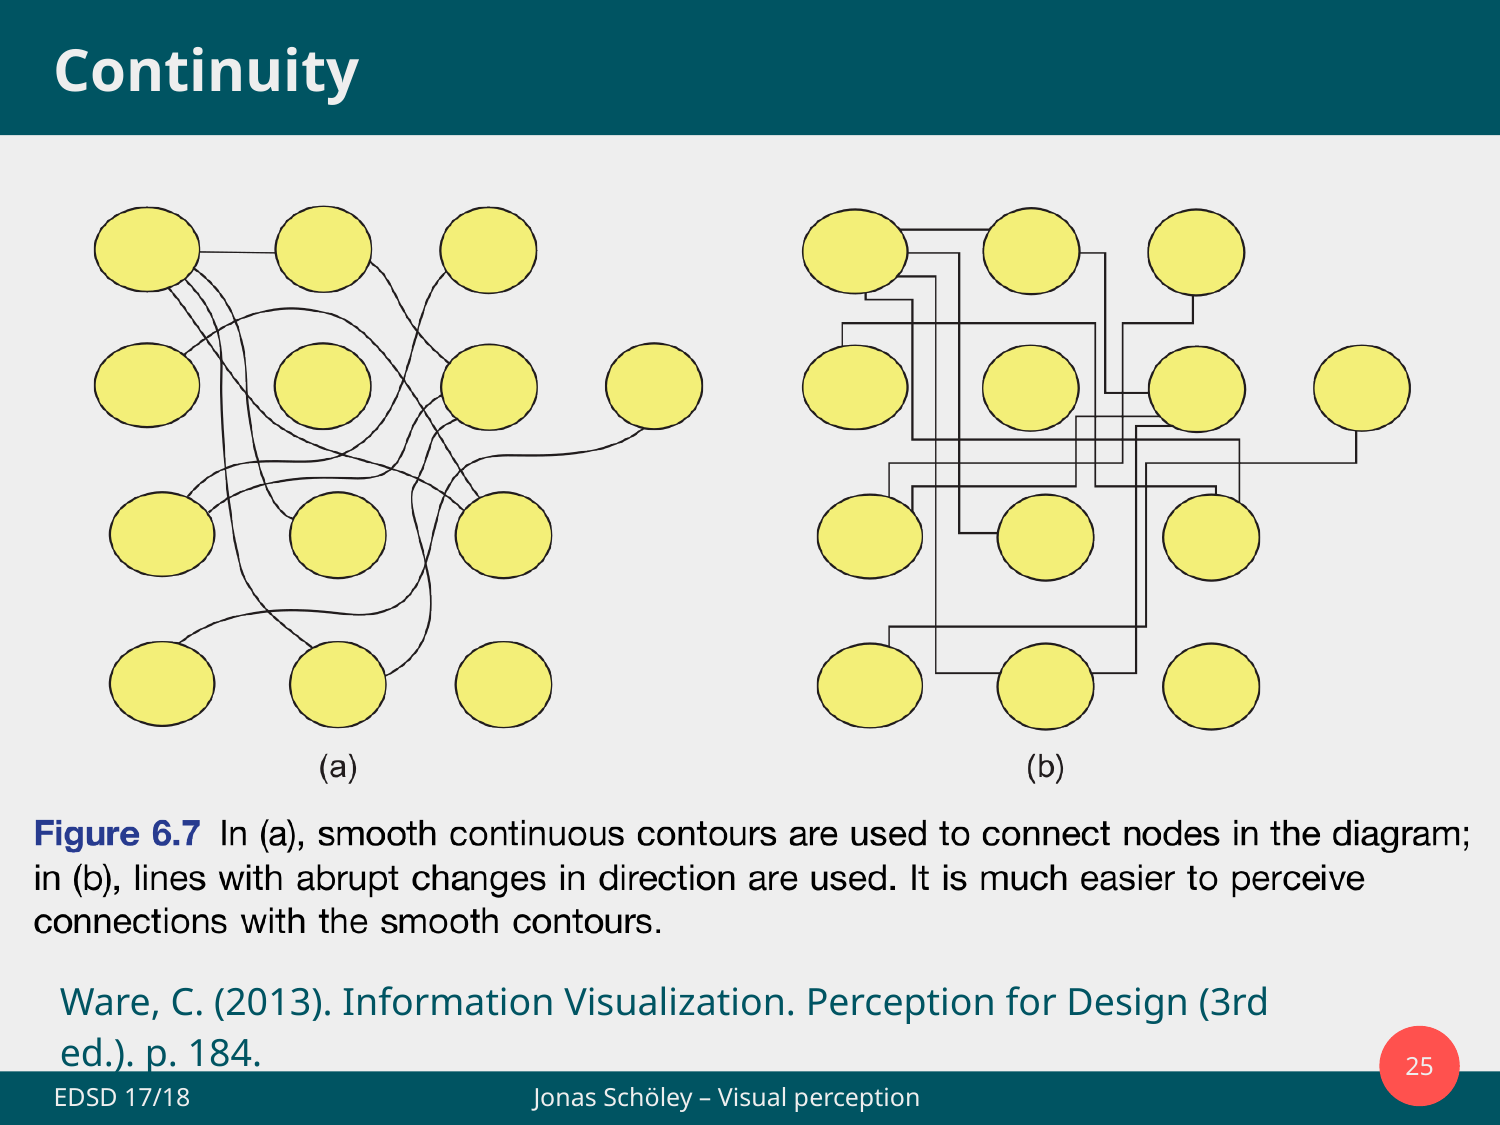

# Continuity
Ware, C. (2013). Information Visualization. Perception for Design (3rd ed.). p. 184.
25
EDSD 17/18
Jonas Schöley – Visual perception